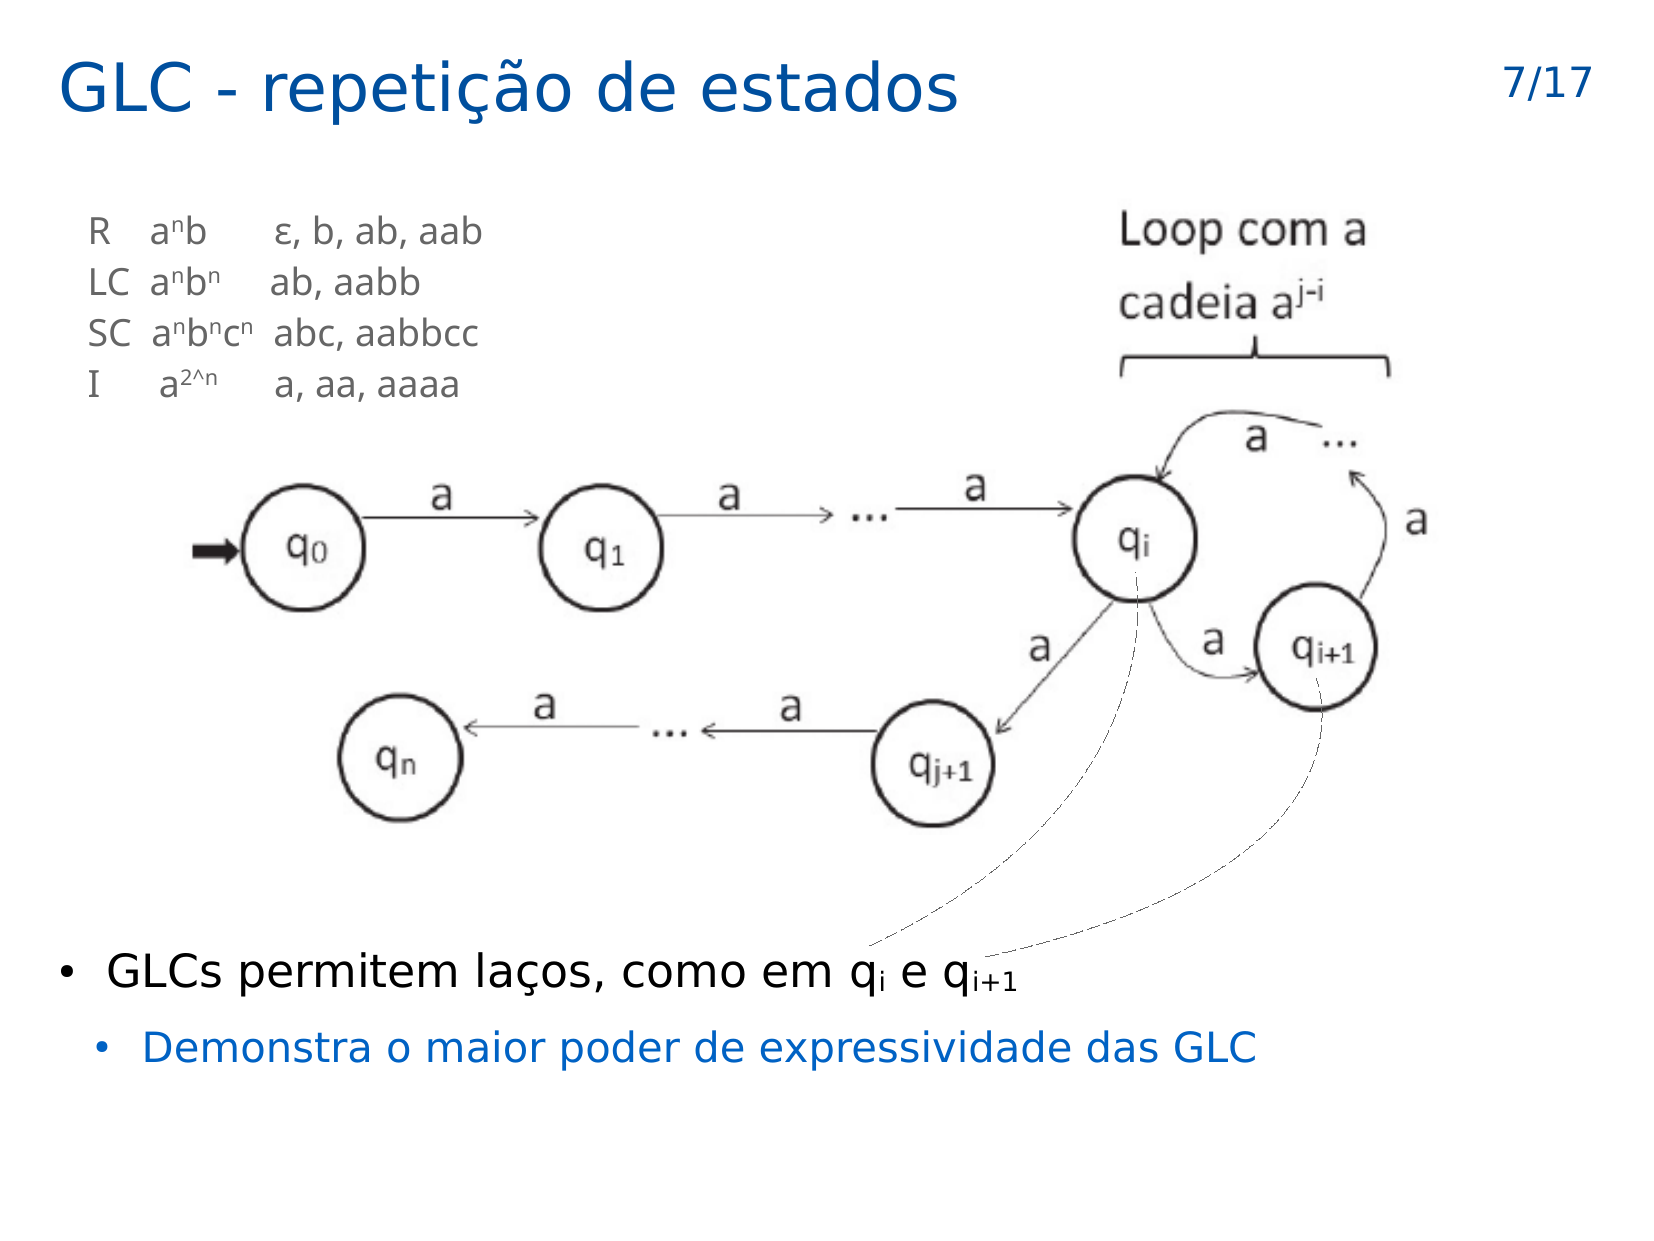

# GLC - repetição de estados
7
R anb	 ε, b, ab, aab
LC anbn ab, aabb
SC anbncn abc, aabbcc
I a2^n 	 a, aa, aaaa
GLCs permitem laços, como em qi e qi+1
Demonstra o maior poder de expressividade das GLC